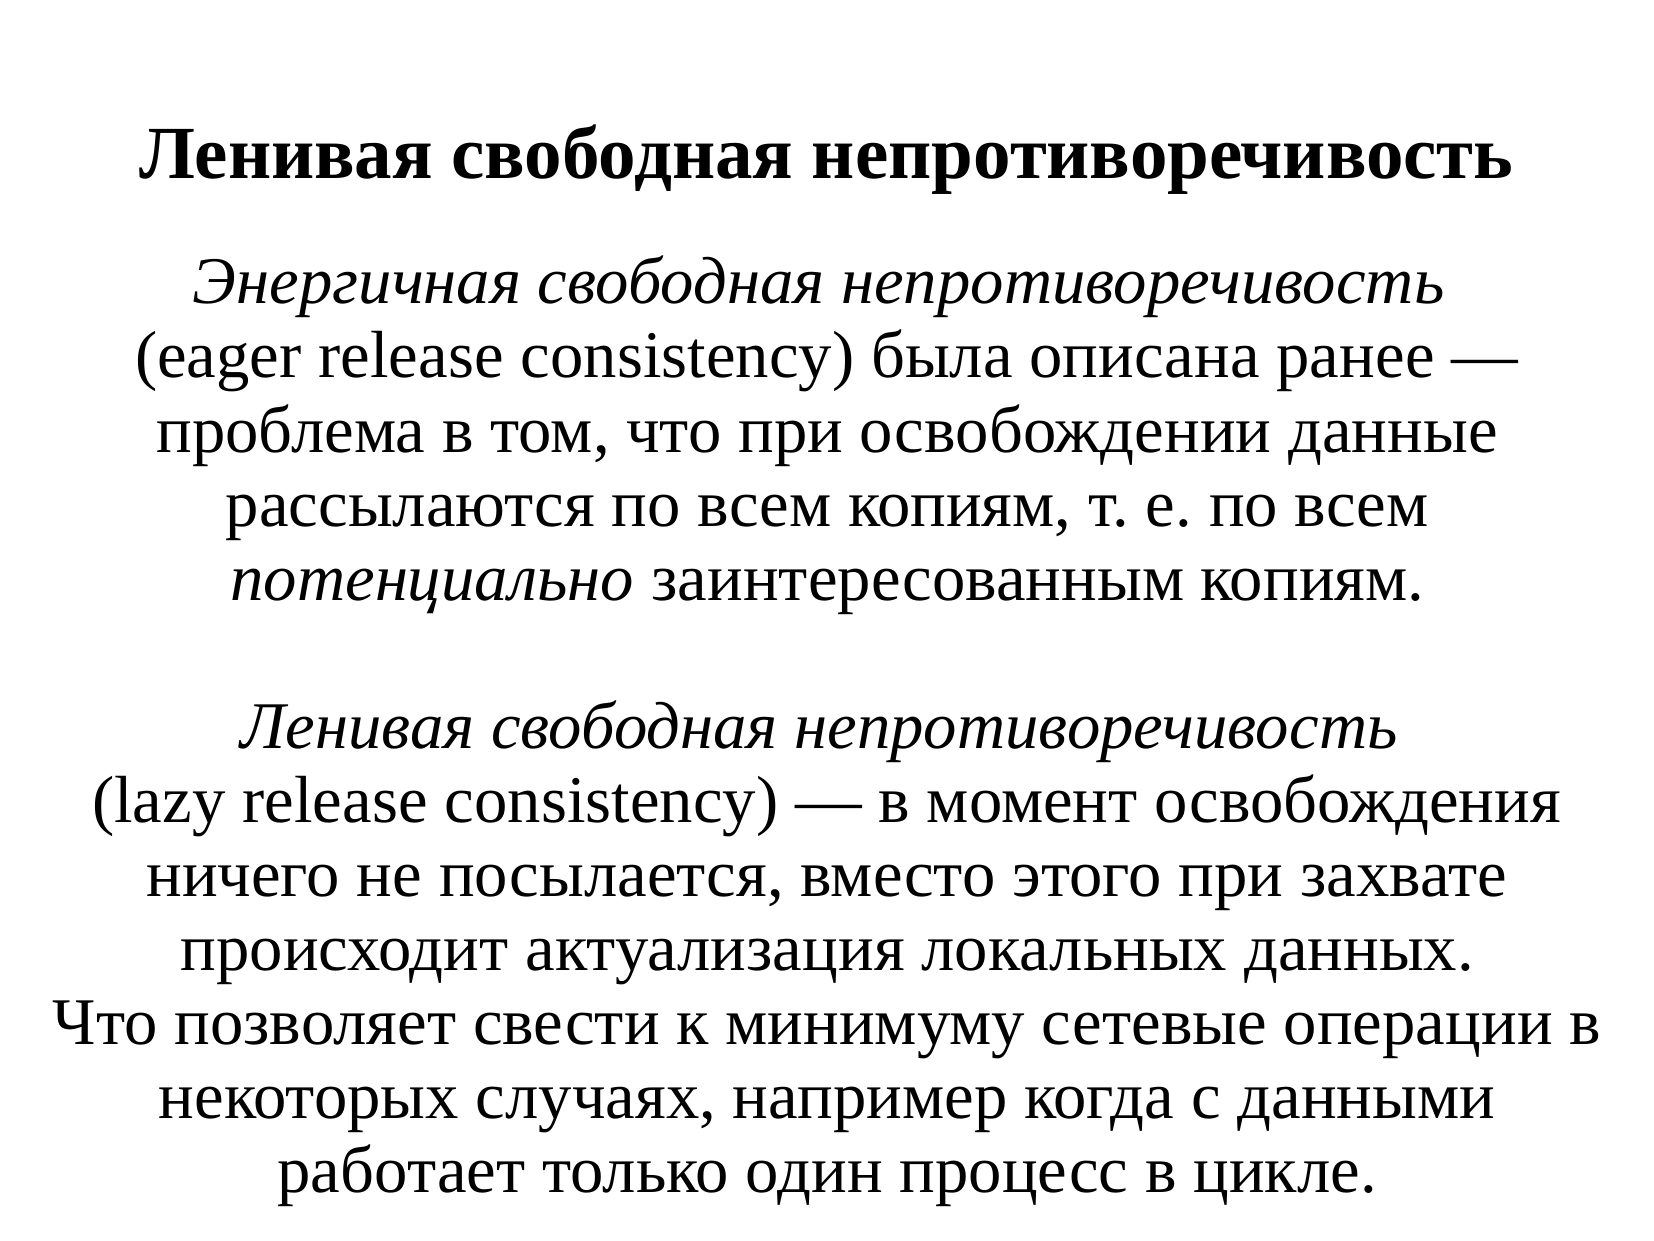

# Ленивая свободная непротиворечивость
Энергичная свободная непротиворечивость
(eager release consistency) была описана ранее — проблема в том, что при освобождении данные рассылаются по всем копиям, т. е. по всем потенциально заинтересованным копиям.
Ленивая свободная непротиворечивость
(lazy release consistency) — в момент освобождения ничего не посылается, вместо этого при захвате происходит актуализация локальных данных.
Что позволяет свести к минимуму сетевые операции в некоторых случаях, например когда с данными работает только один процесс в цикле.